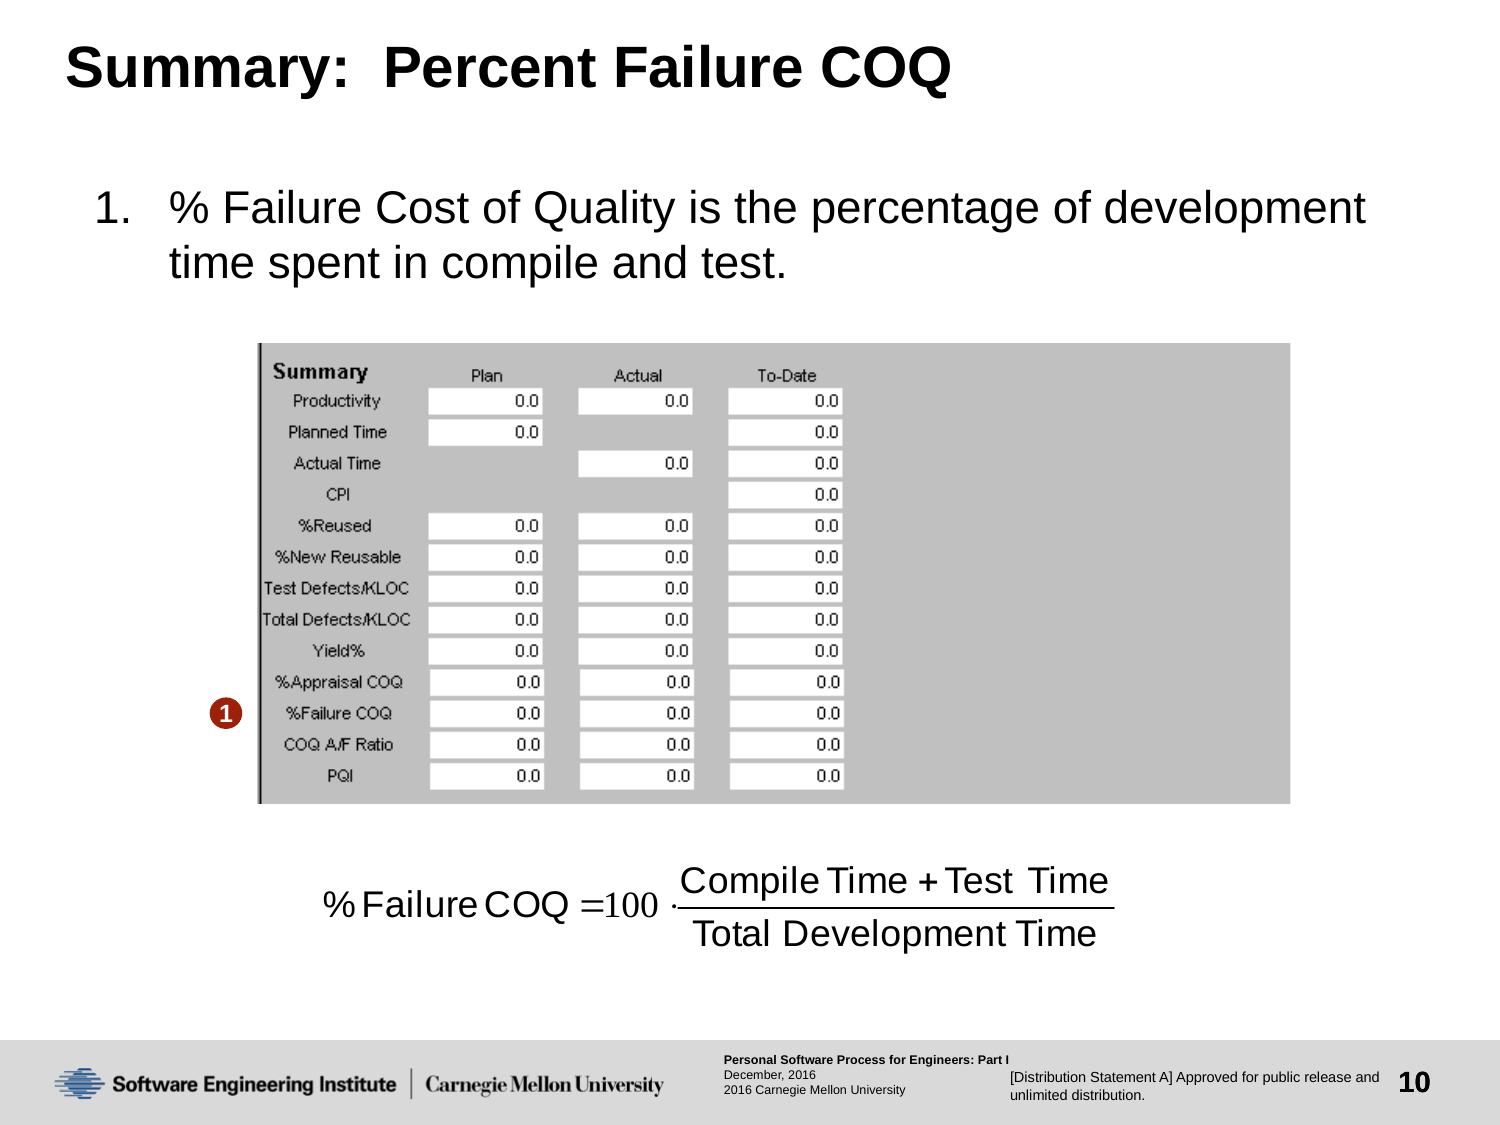

# Summary: Percent Failure COQ
% Failure Cost of Quality is the percentage of development time spent in compile and test.